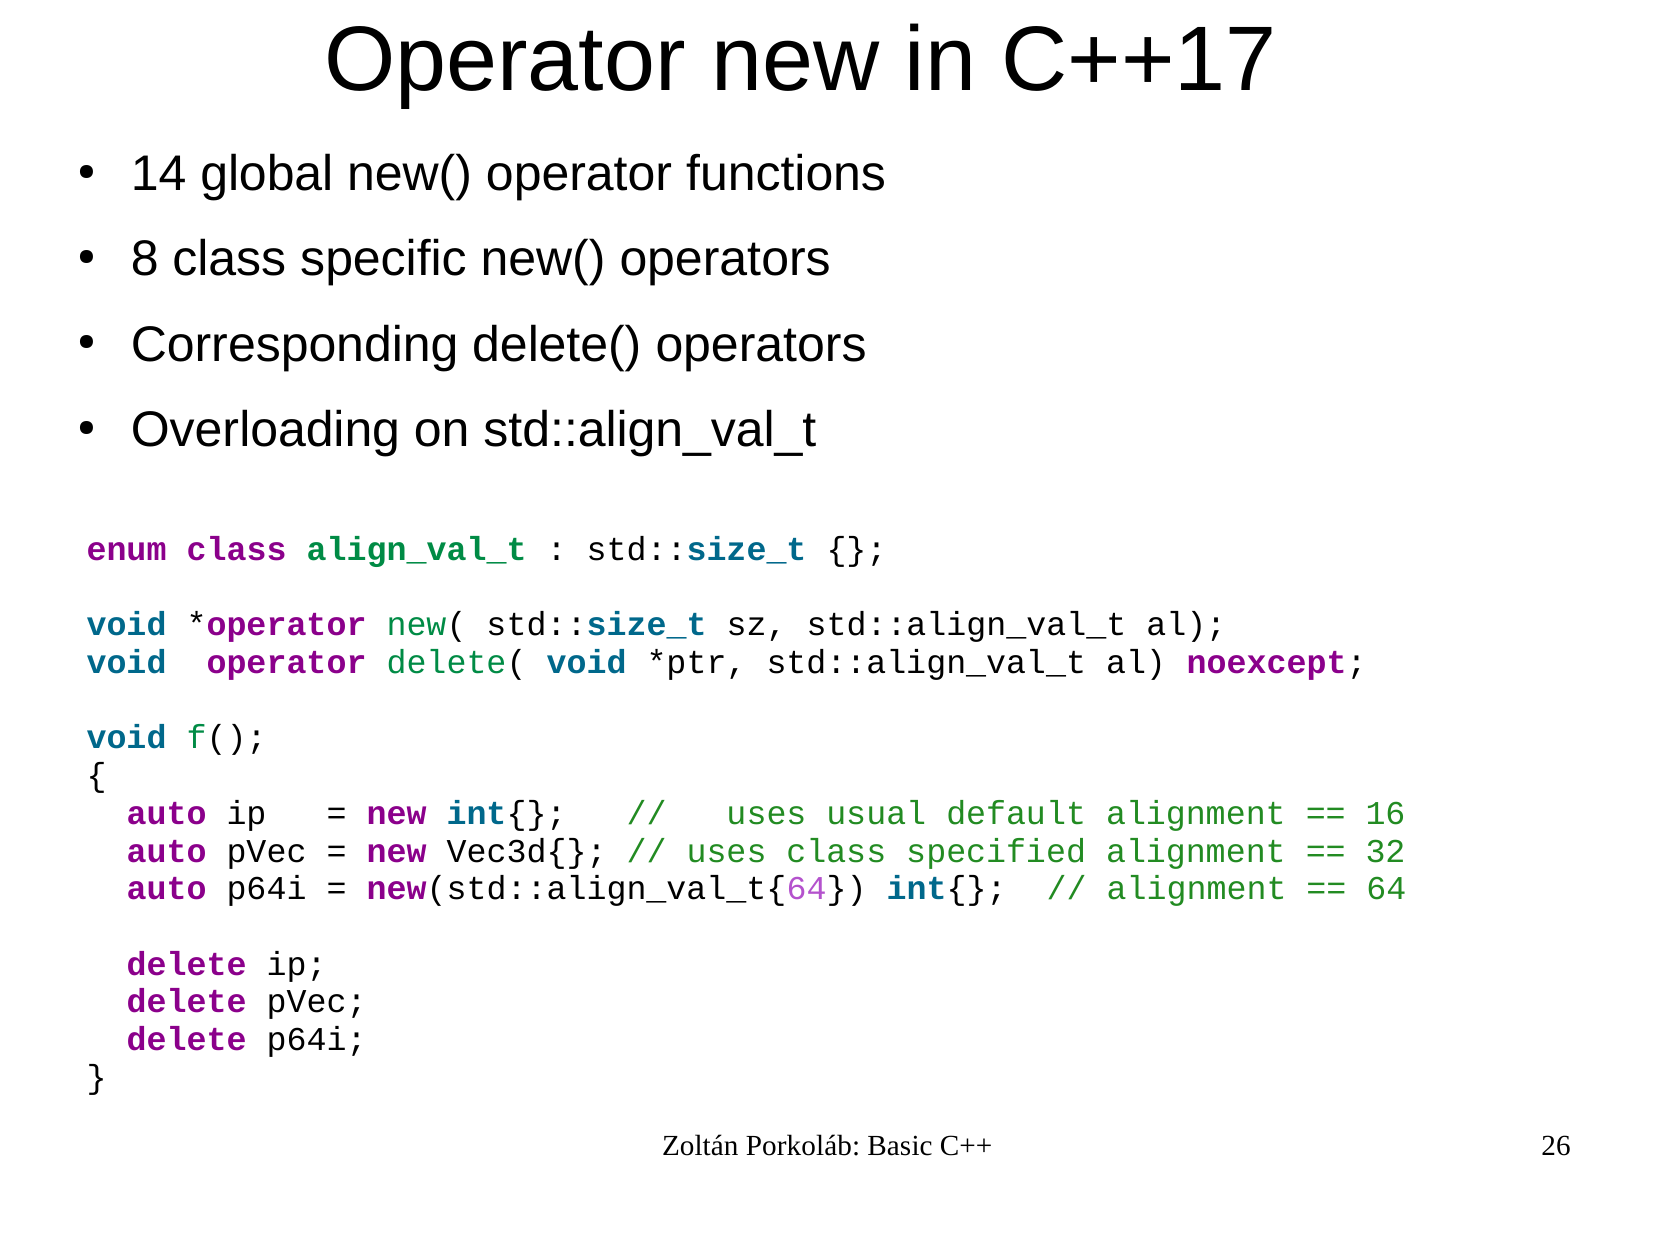

# Operator new in C++17
14 global new() operator functions
8 class specific new() operators
Corresponding delete() operators
Overloading on std::align_val_t
enum class align_val_t : std::size_t {};
void *operator new( std::size_t sz, std::align_val_t al);
void operator delete( void *ptr, std::align_val_t al) noexcept;
void f();
{
 auto ip = new int{}; // uses usual default alignment == 16
 auto pVec = new Vec3d{}; // uses class specified alignment == 32
 auto p64i = new(std::align_val_t{64}) int{}; // alignment == 64
 delete ip;
 delete pVec;
 delete p64i;
}
Zoltán Porkoláb: Basic C++
26